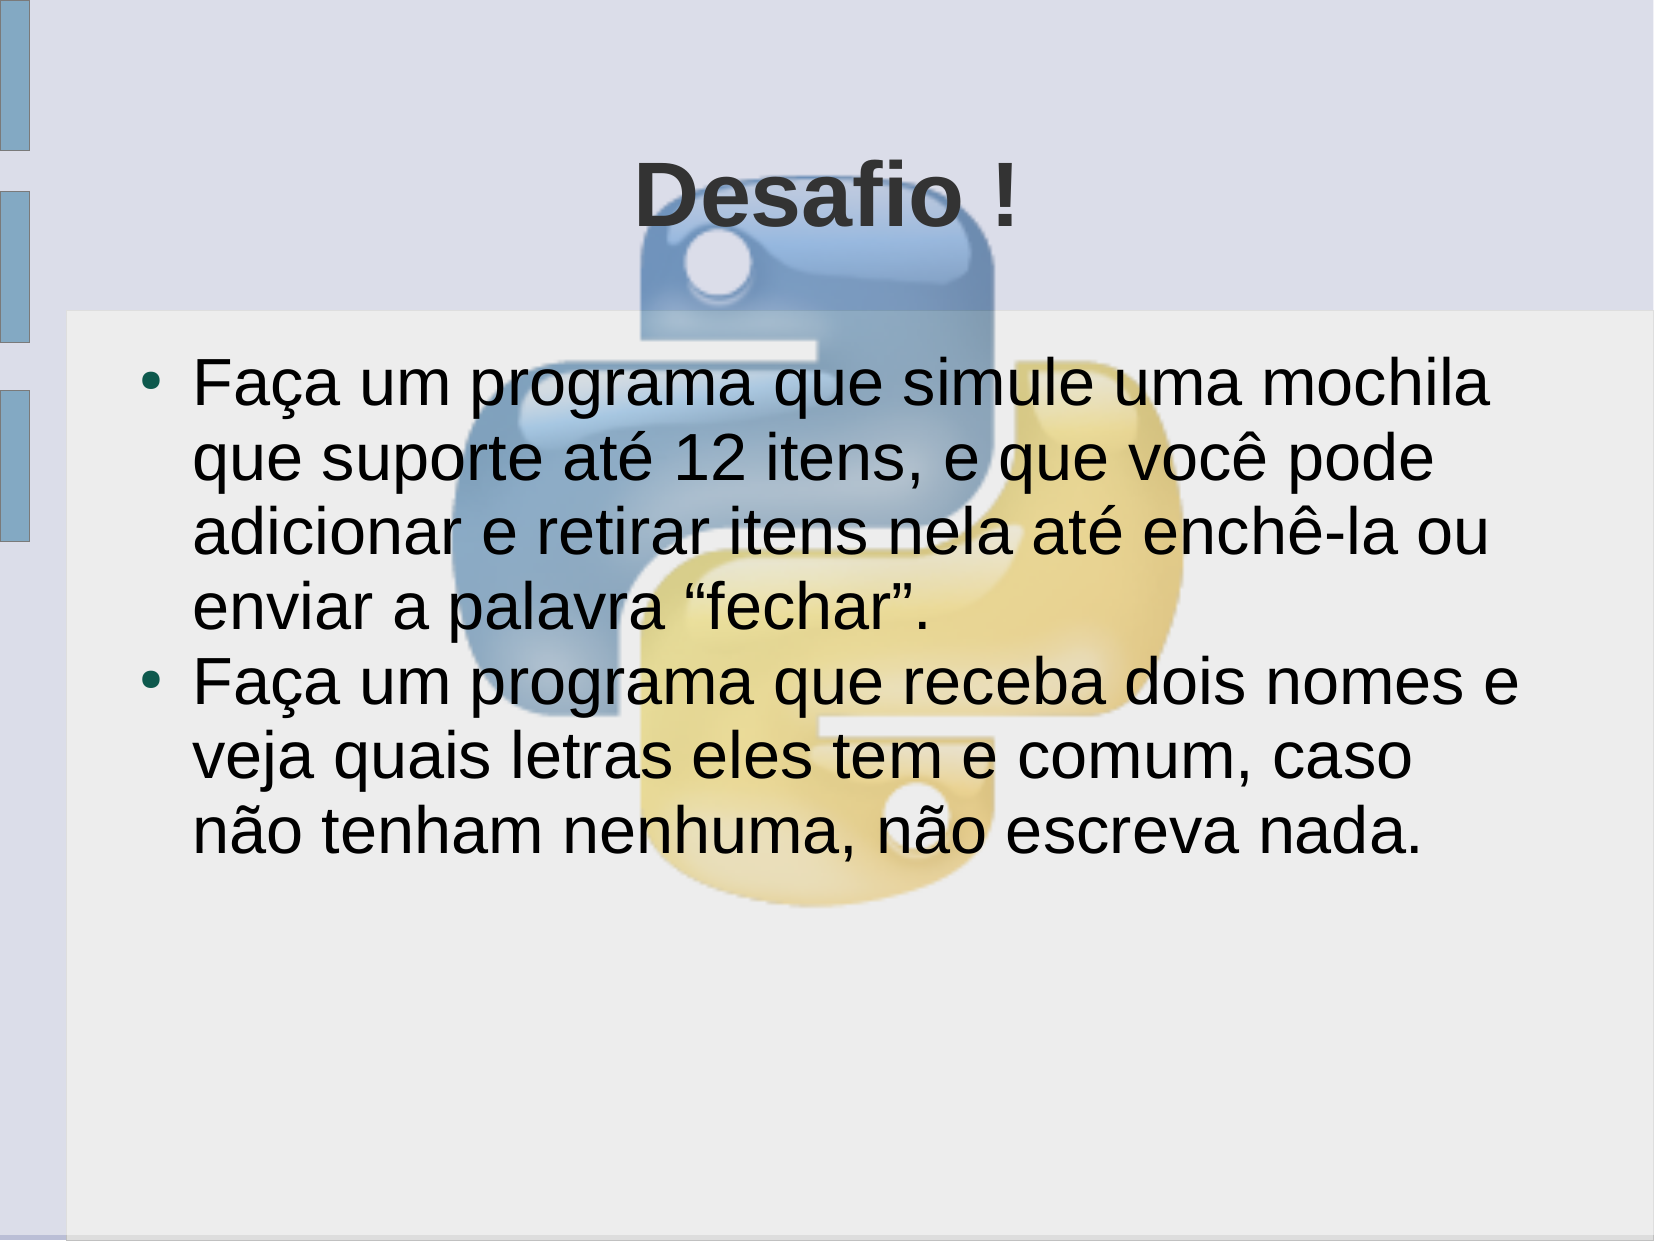

# Desafio !
Faça um programa que simule uma mochila que suporte até 12 itens, e que você pode adicionar e retirar itens nela até enchê-la ou enviar a palavra “fechar”.
Faça um programa que receba dois nomes e veja quais letras eles tem e comum, caso não tenham nenhuma, não escreva nada.